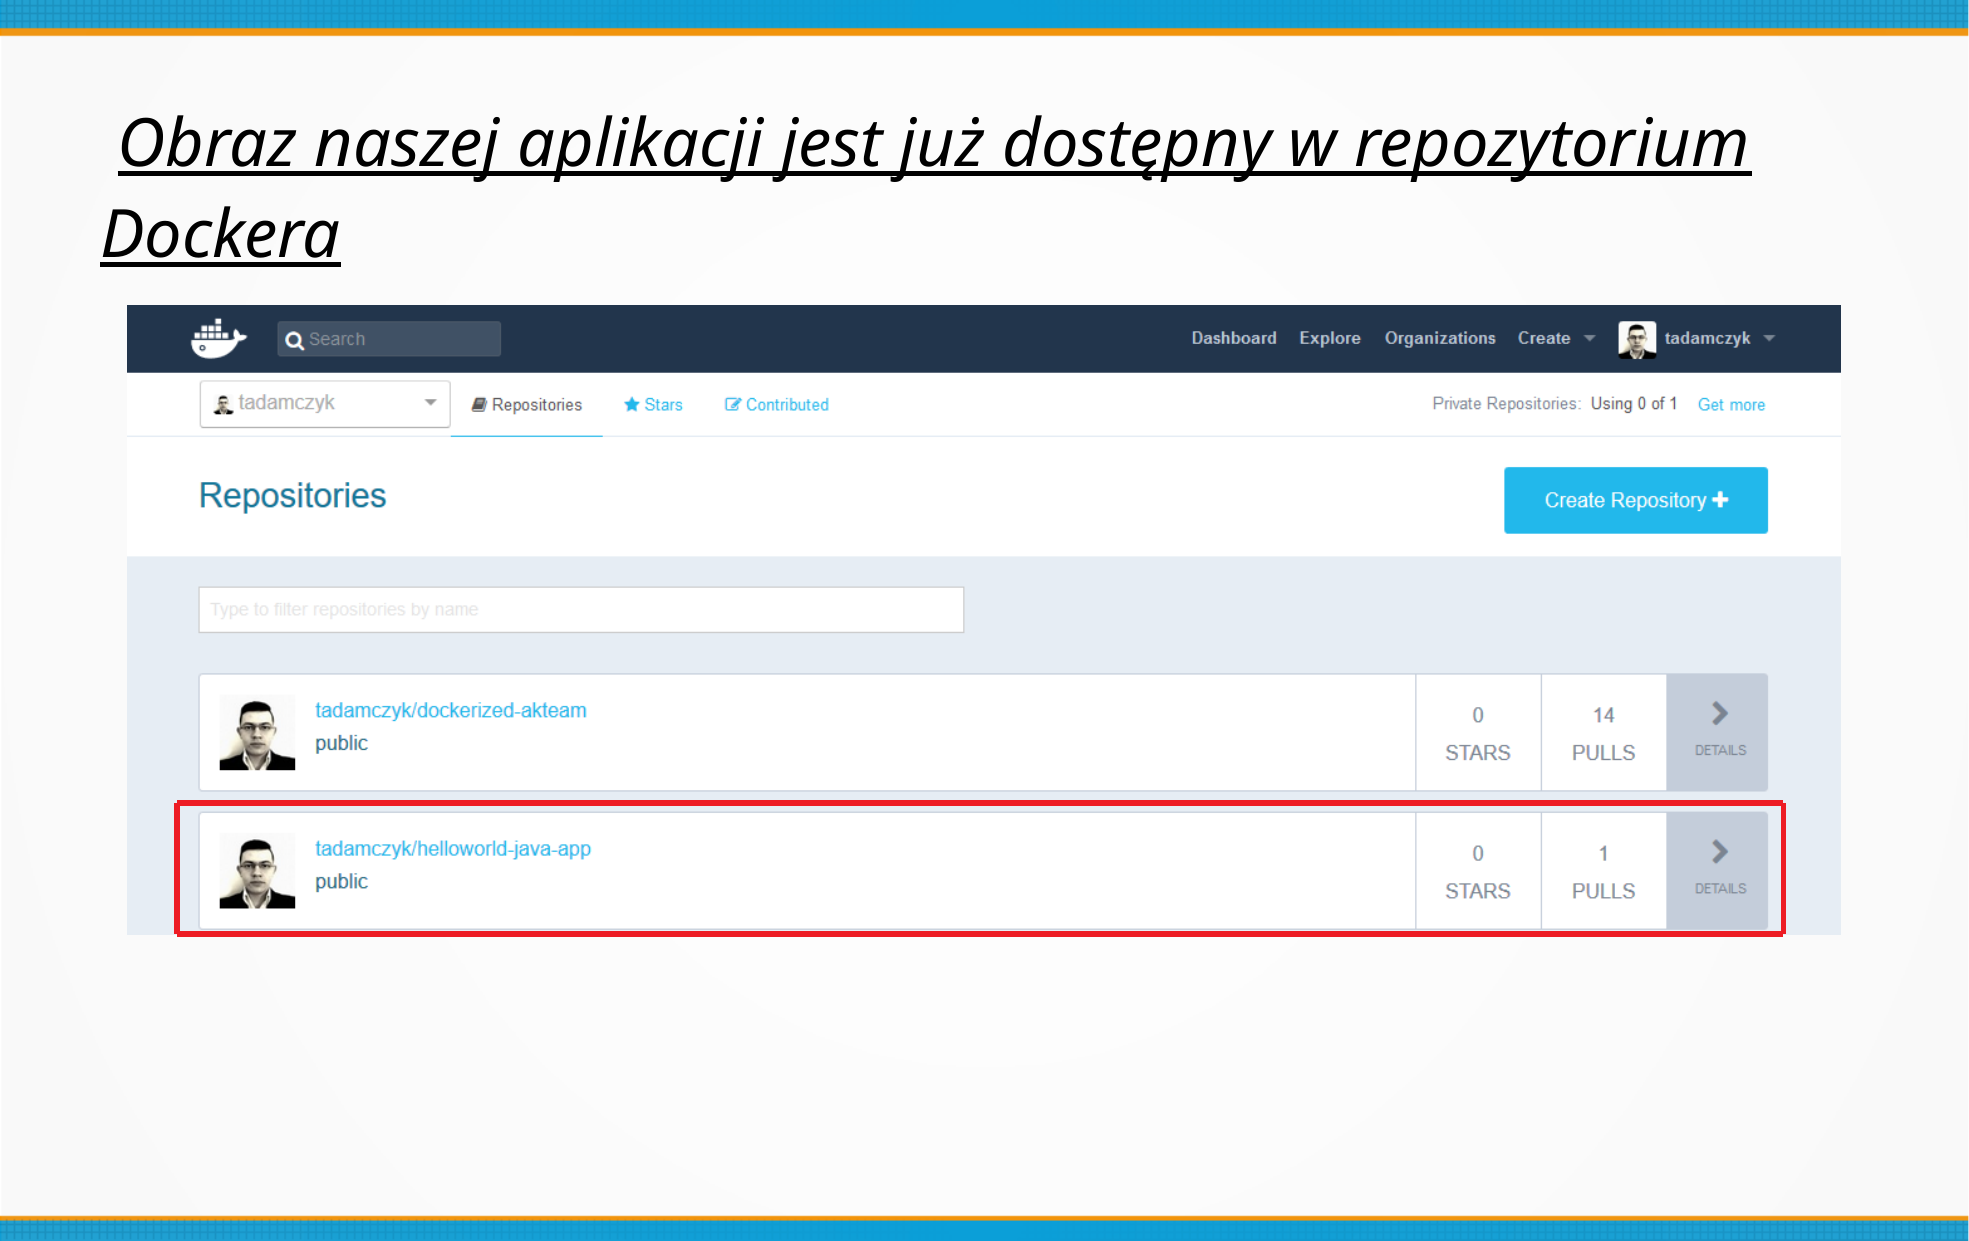

Obraz naszej aplikacji jest już dostępny w repozytorium Dockera
#